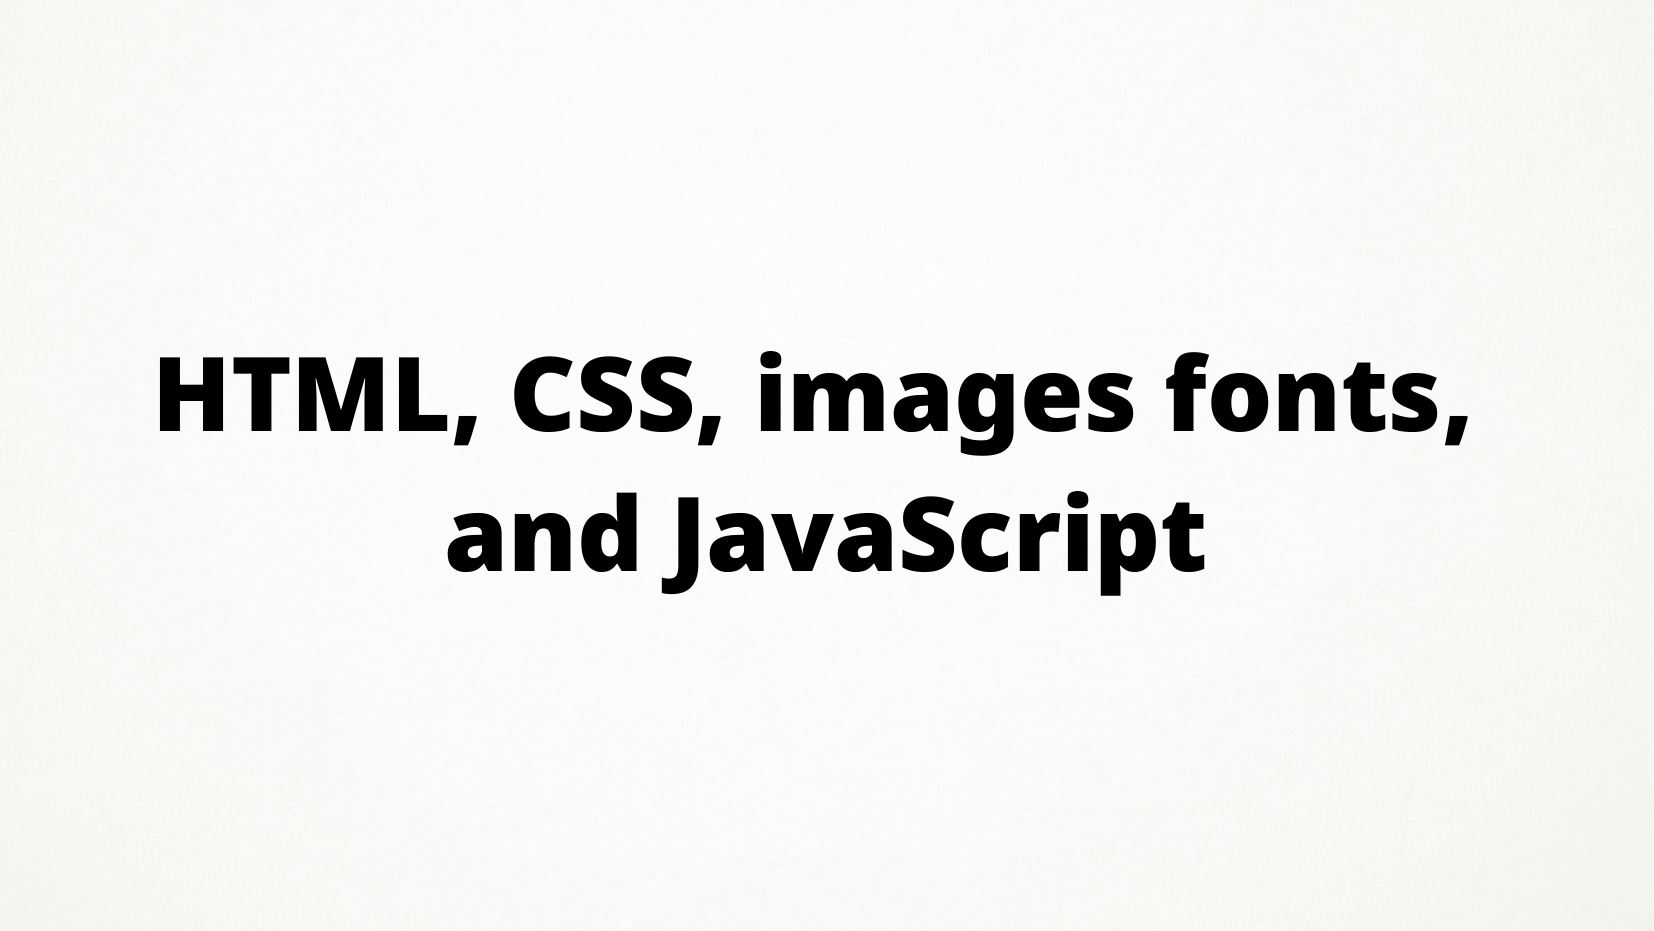

# HTML, CSS, images fonts, and JavaScript